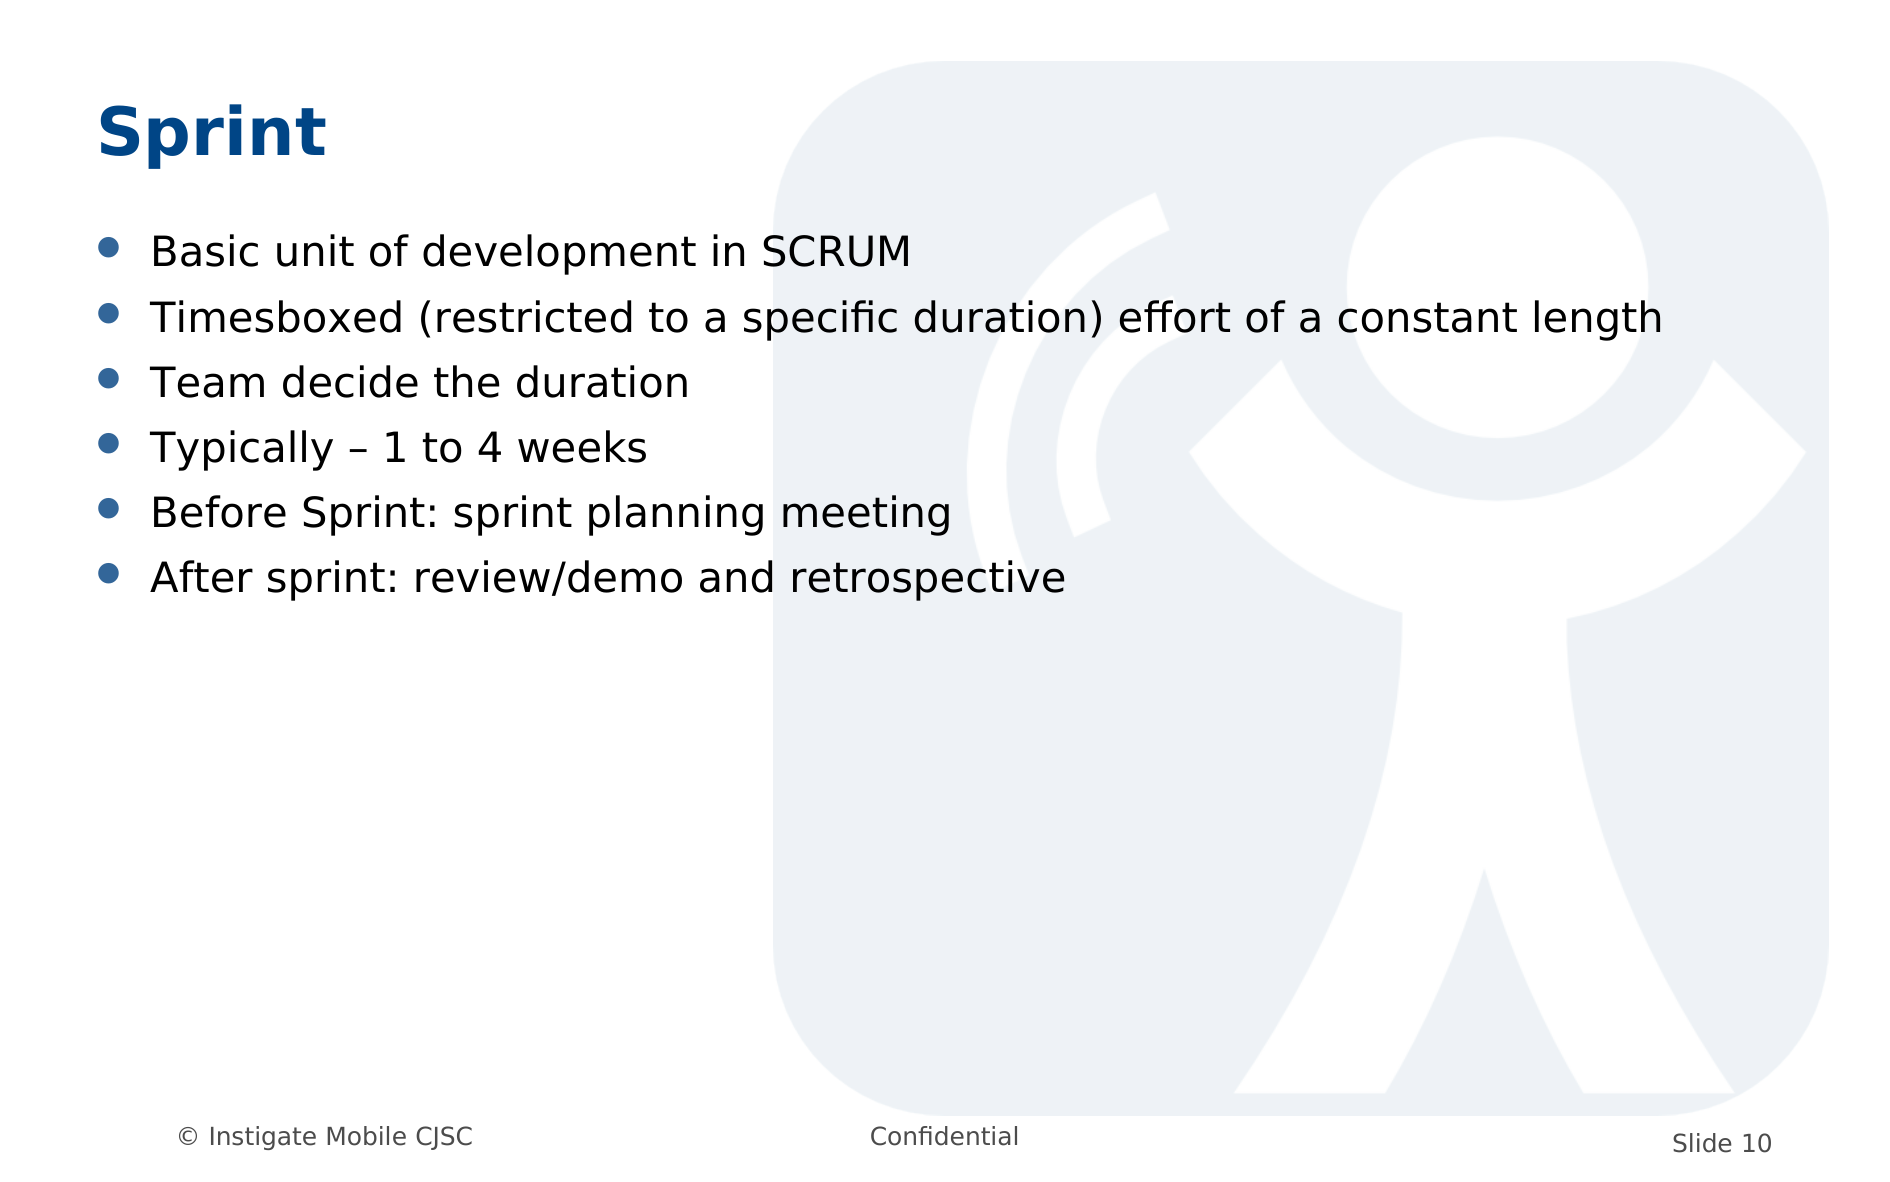

# Sprint
Basic unit of development in SCRUM
Timesboxed (restricted to a specific duration) effort of a constant length
Team decide the duration
Typically – 1 to 4 weeks
Before Sprint: sprint planning meeting
After sprint: review/demo and retrospective